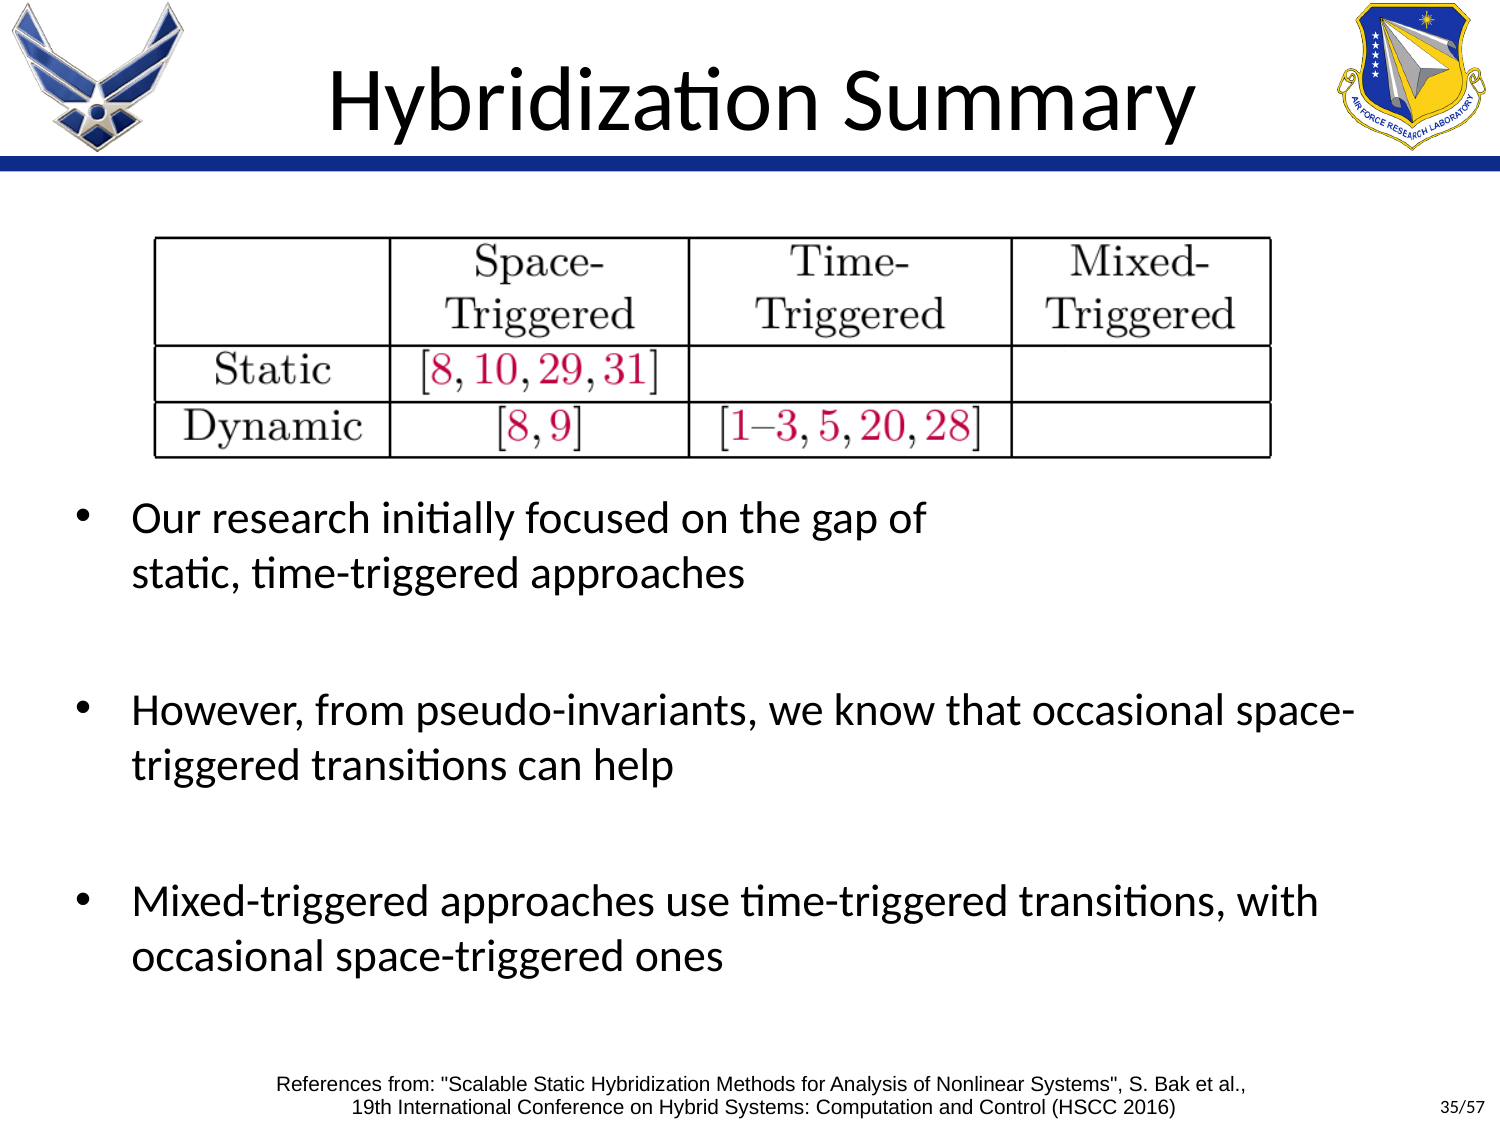

# Hybridization Summary
Our research initially focused on the gap of
static, time-triggered approaches
However, from pseudo-invariants, we know that occasional space-triggered transitions can help
Mixed-triggered approaches use time-triggered transitions, with occasional space-triggered ones
References from: "Scalable Static Hybridization Methods for Analysis of Nonlinear Systems", S. Bak et al.,
19th International Conference on Hybrid Systems: Computation and Control (HSCC 2016)